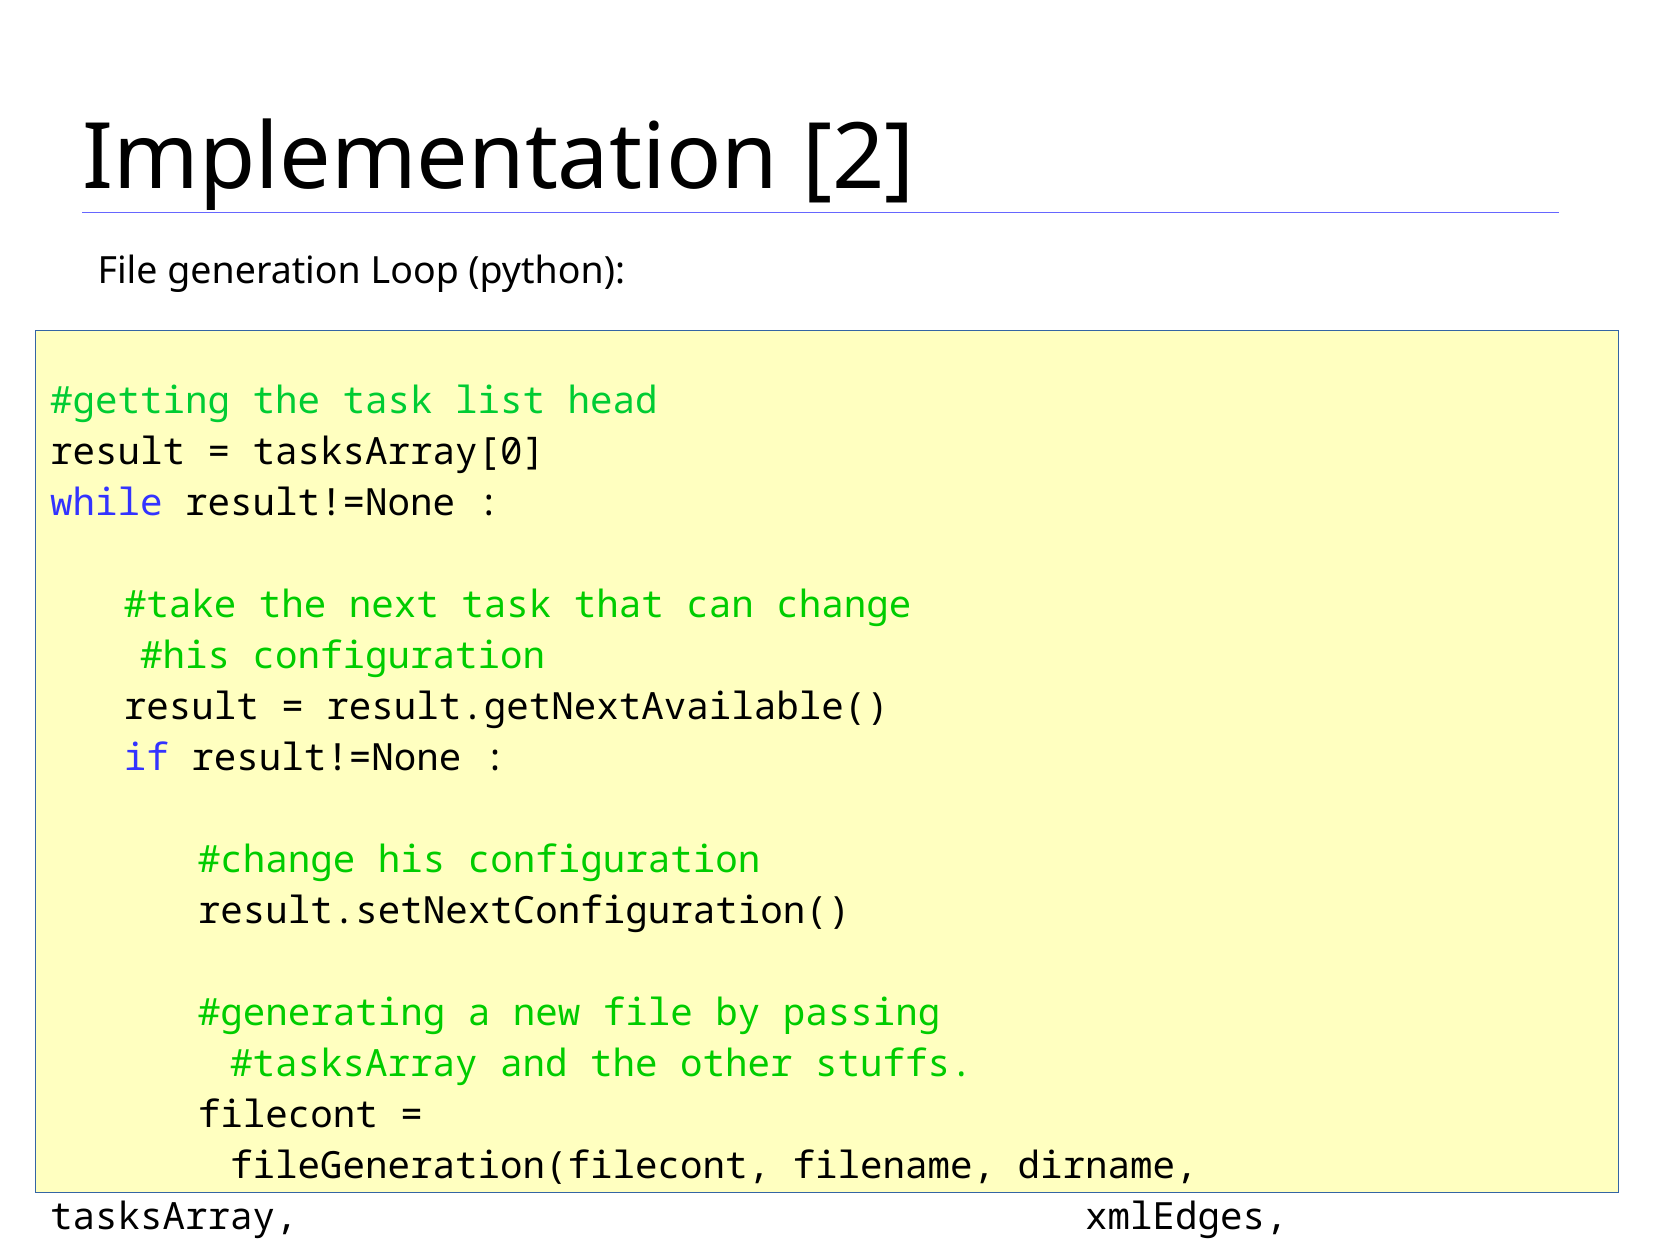

# Implementation [2]
File generation Loop (python):
#getting the task list head
result = tasksArray[0]
while result!=None :
	#take the next task that can change
 #his configuration
	result = result.getNextAvailable()
	if result!=None :
		#change his configuration
		result.setNextConfiguration()
		#generating a new file by passing
 #tasksArray and the other stuffs.
		filecont =
 fileGeneration(filecont, filename, dirname, tasksArray, xmlEdges, outputRoot, outputEdges)
		#clearing edges for the next file
		outputEdges.clear()
	 result = tasksArray[0] # taking the head so we can continue.